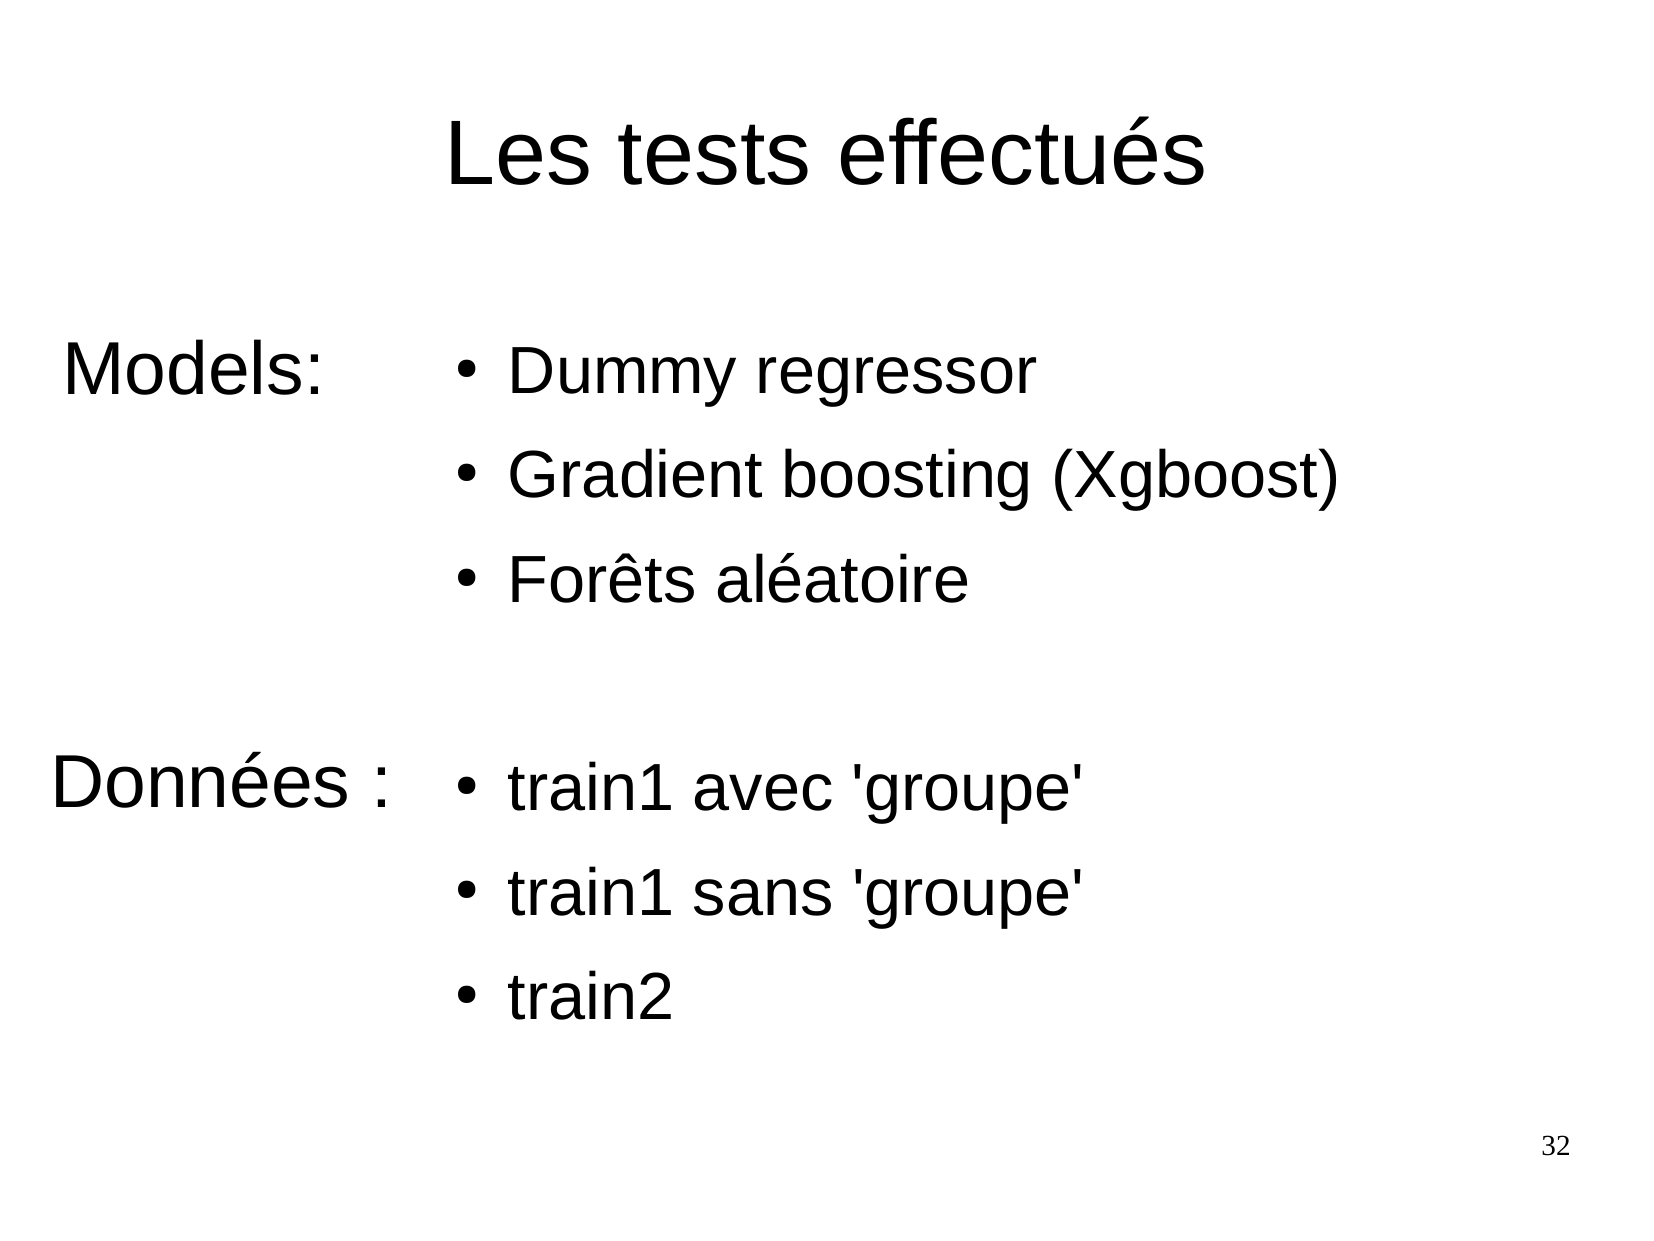

# Les tests effectués
Models:
Dummy regressor
Gradient boosting (Xgboost)
Forêts aléatoire
train1 avec 'groupe'
train1 sans 'groupe'
train2
Données :
32